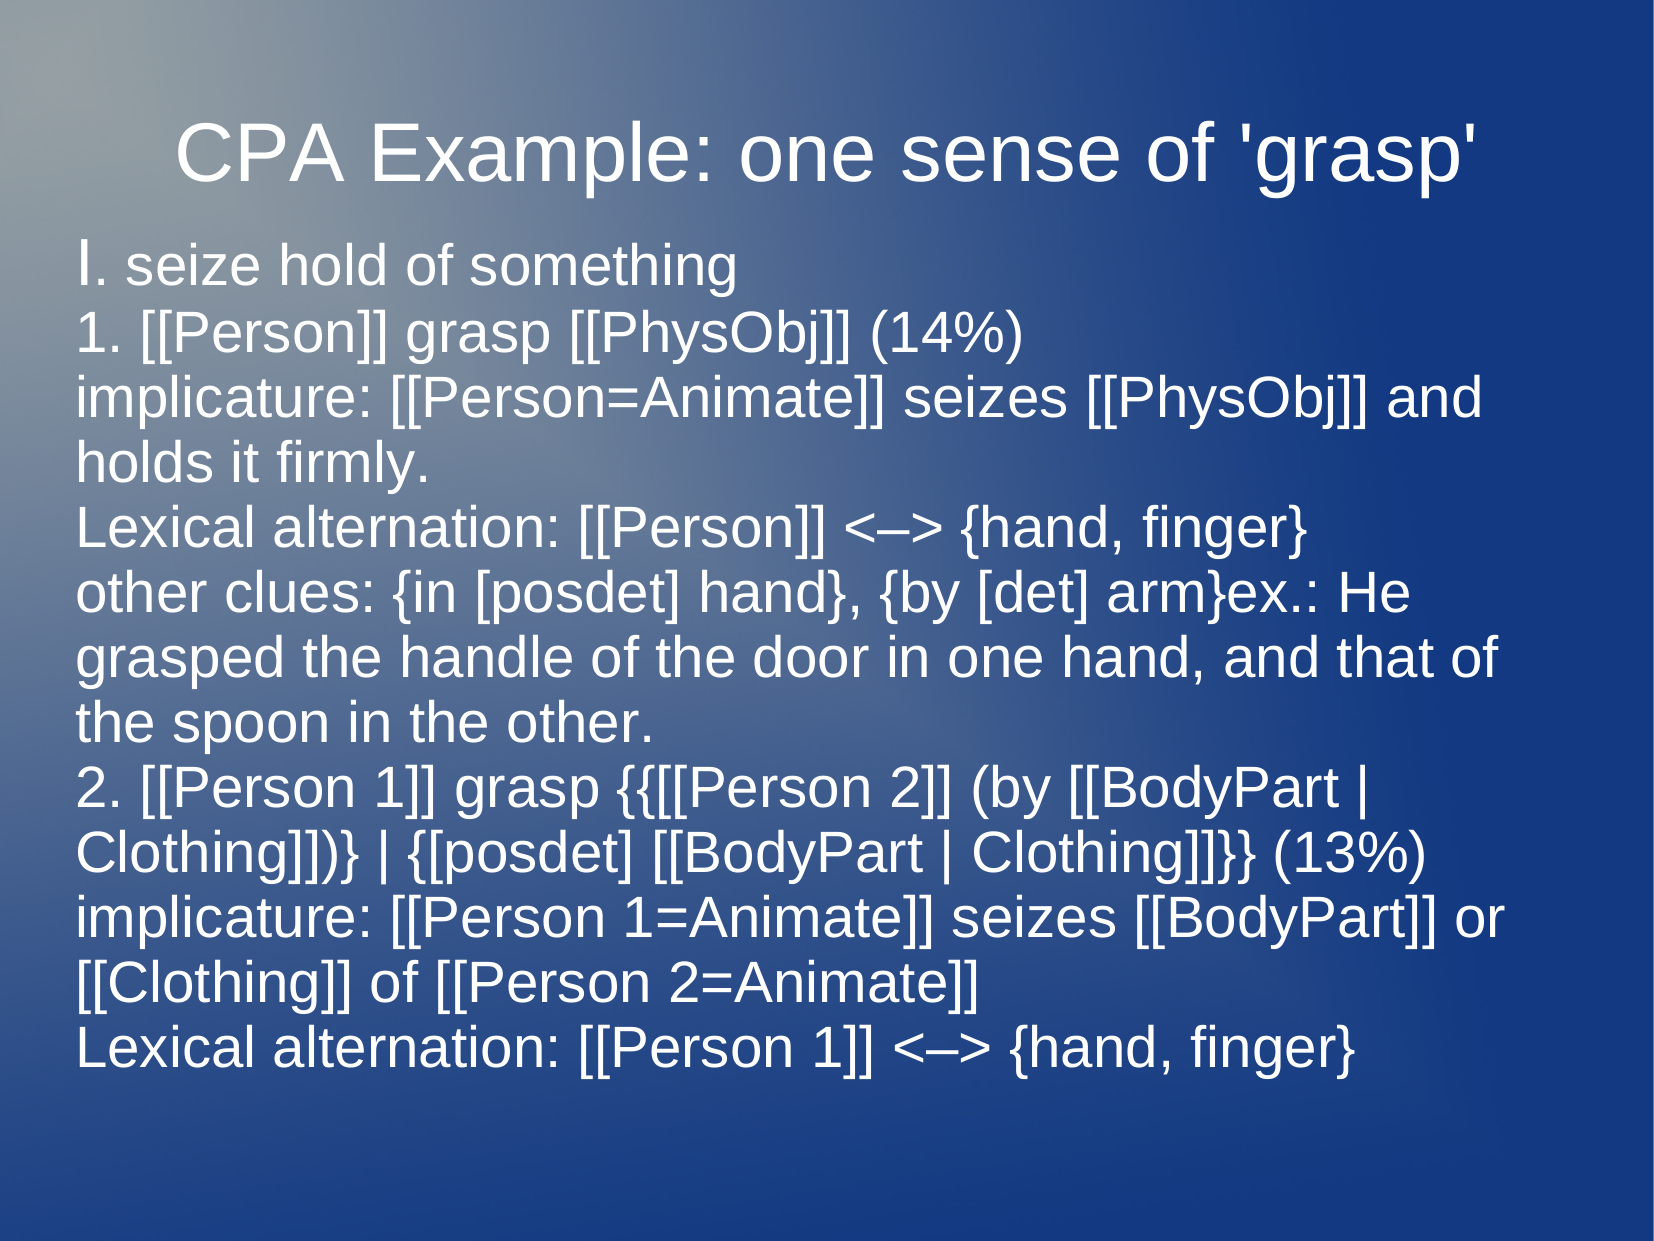

# CPA Example: one sense of 'grasp'
I. seize hold of something
1. [[Person]] grasp [[PhysObj]] (14%)
implicature: [[Person=Animate]] seizes [[PhysObj]] and holds it firmly.
Lexical alternation: [[Person]] <–> {hand, finger}
other clues: {in [posdet] hand}, {by [det] arm}ex.: He grasped the handle of the door in one hand, and that of the spoon in the other.
2. [[Person 1]] grasp {{[[Person 2]] (by [[BodyPart | Clothing]])} | {[posdet] [[BodyPart | Clothing]]}} (13%)
implicature: [[Person 1=Animate]] seizes [[BodyPart]] or [[Clothing]] of [[Person 2=Animate]]
Lexical alternation: [[Person 1]] <–> {hand, finger}